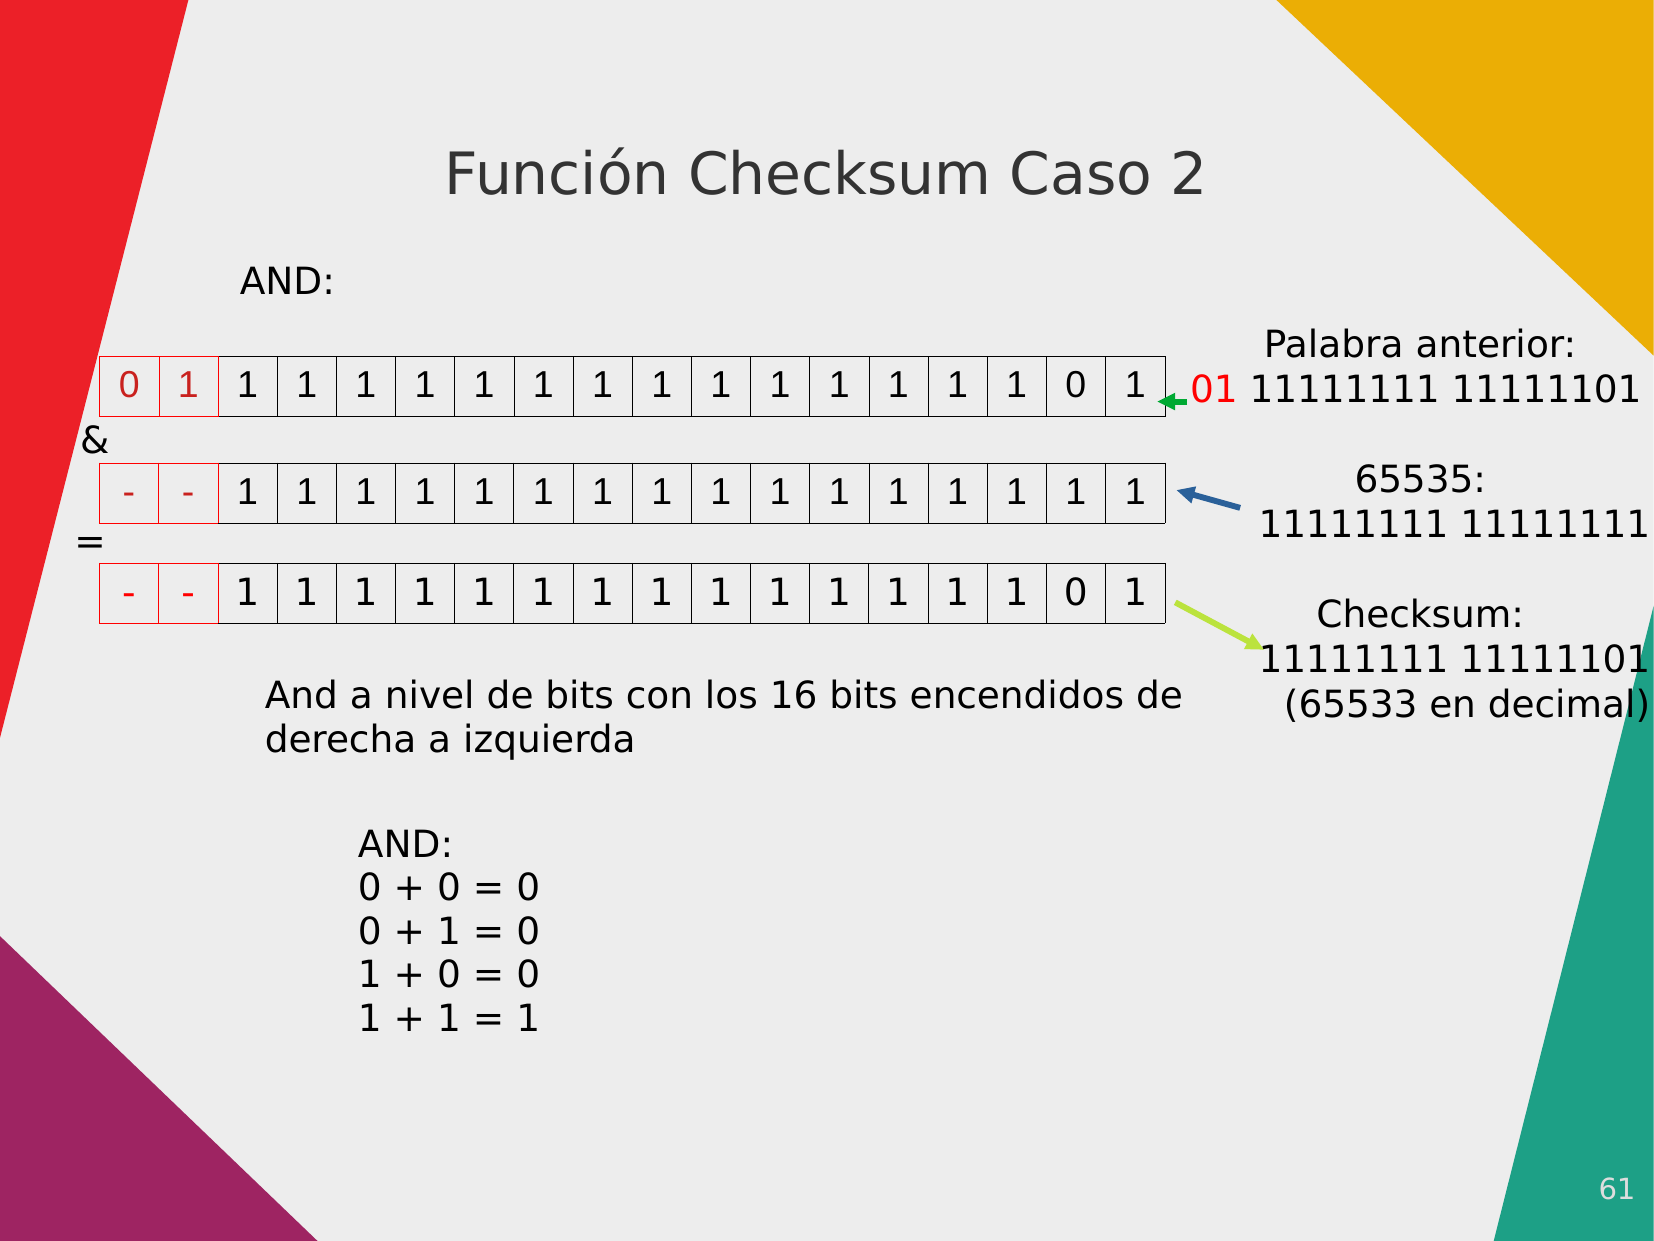

Función Checksum Caso 2
AND:
Palabra anterior:
01 11111111 11111101
65535:
11111111 11111111
Checksum:
11111111 11111101
(65533 en decimal)
| 0 | 1 | 1 | 1 | 1 | 1 | 1 | 1 | 1 | 1 | 1 | 1 | 1 | 1 | 1 | 1 | 0 | 1 |
| --- | --- | --- | --- | --- | --- | --- | --- | --- | --- | --- | --- | --- | --- | --- | --- | --- | --- |
&
| - | - | 1 | 1 | 1 | 1 | 1 | 1 | 1 | 1 | 1 | 1 | 1 | 1 | 1 | 1 | 1 | 1 |
| --- | --- | --- | --- | --- | --- | --- | --- | --- | --- | --- | --- | --- | --- | --- | --- | --- | --- |
=
| - | - | 1 | 1 | 1 | 1 | 1 | 1 | 1 | 1 | 1 | 1 | 1 | 1 | 1 | 1 | 0 | 1 |
| --- | --- | --- | --- | --- | --- | --- | --- | --- | --- | --- | --- | --- | --- | --- | --- | --- | --- |
And a nivel de bits con los 16 bits encendidos de derecha a izquierda
AND:
0 + 0 = 0
0 + 1 = 0
1 + 0 = 0
1 + 1 = 1
61